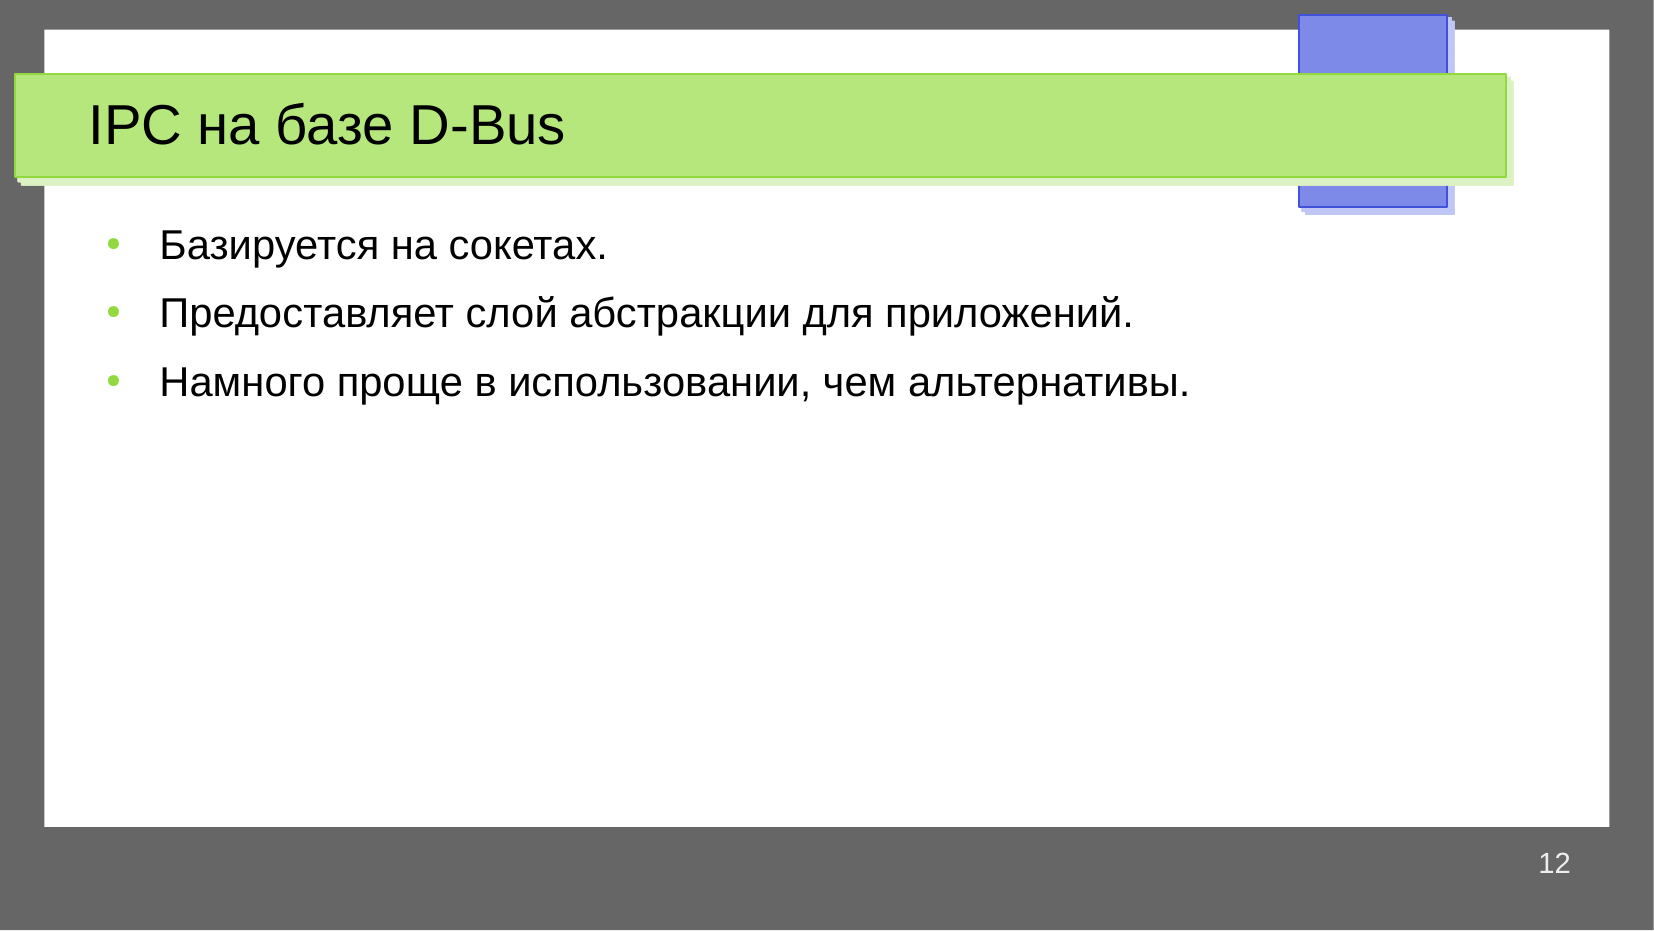

# IPC на базе D-Bus
Базируется на сокетах.
Предоставляет слой абстракции для приложений.
Намного проще в использовании, чем альтернативы.
12